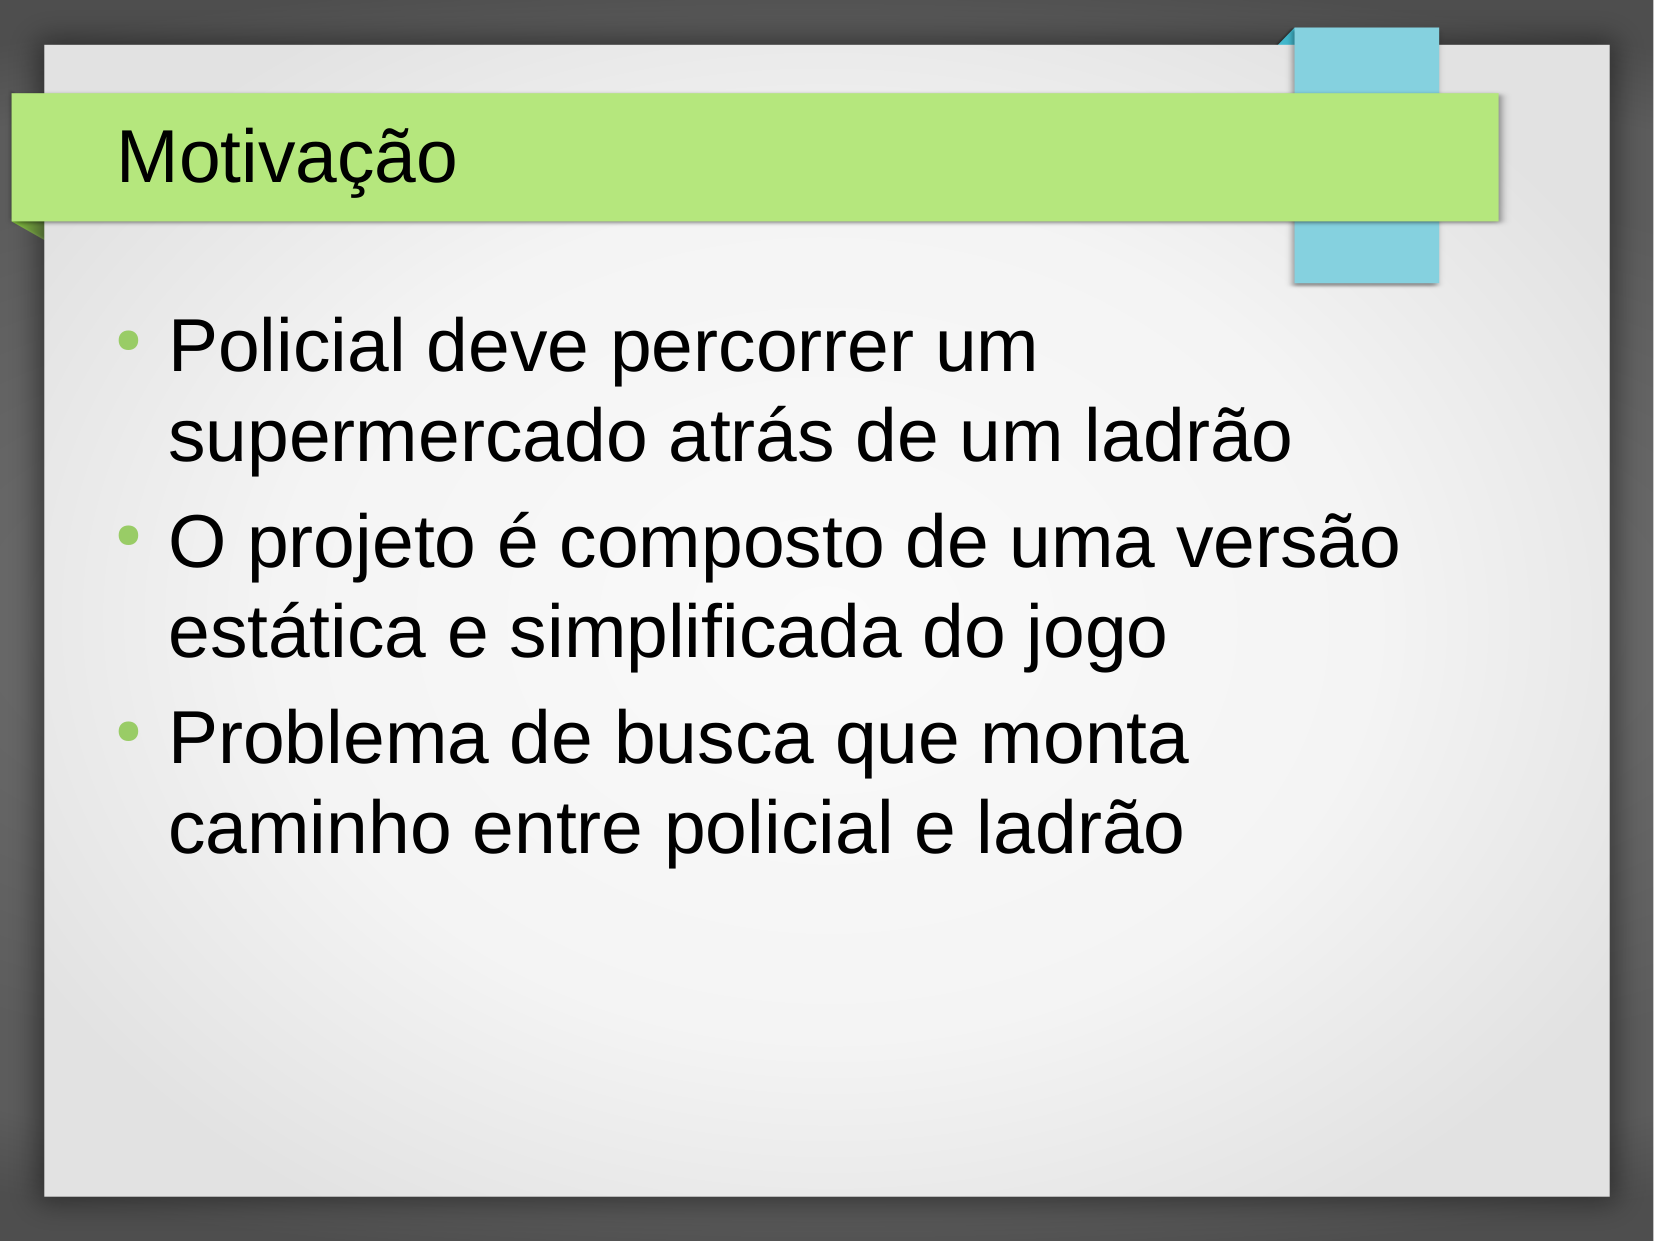

# Motivação
Policial deve percorrer um supermercado atrás de um ladrão
O projeto é composto de uma versão estática e simplificada do jogo
Problema de busca que monta caminho entre policial e ladrão